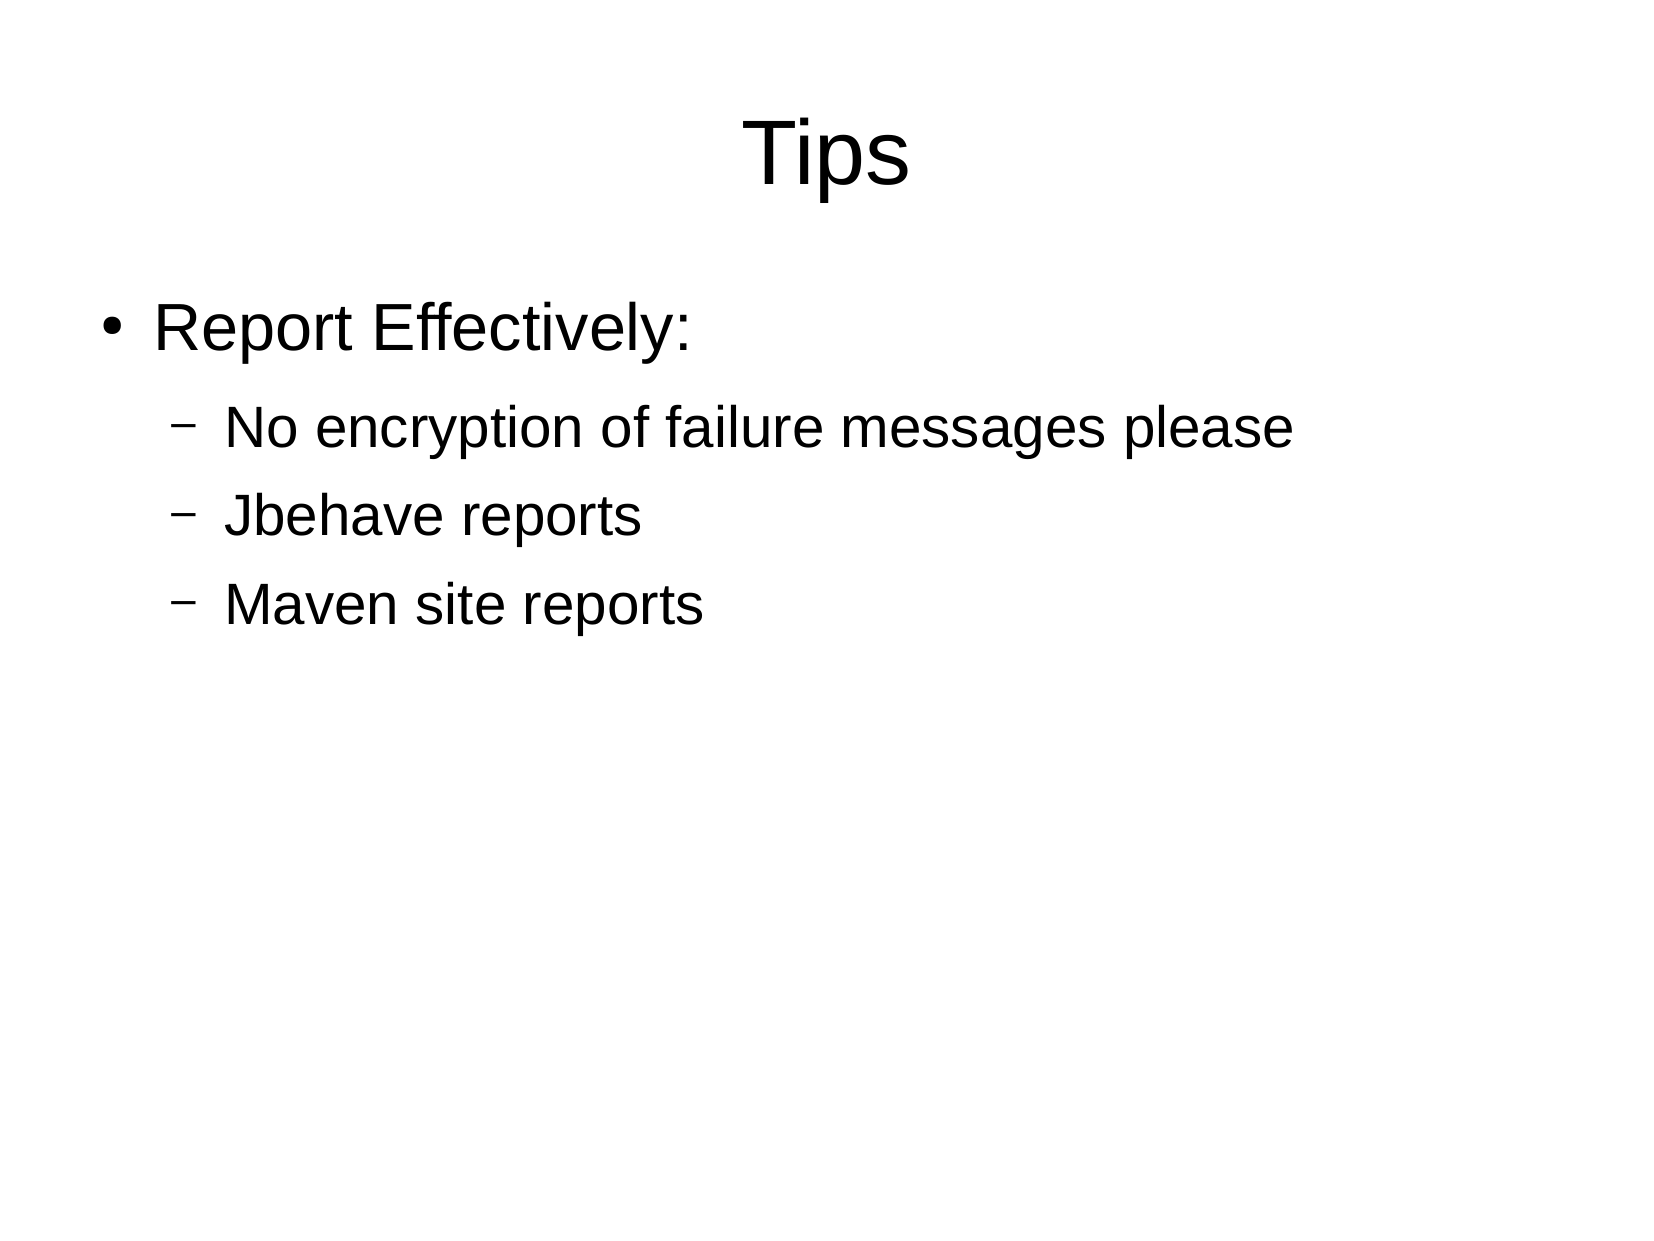

# Tips
Report Effectively:
No encryption of failure messages please
Jbehave reports
Maven site reports